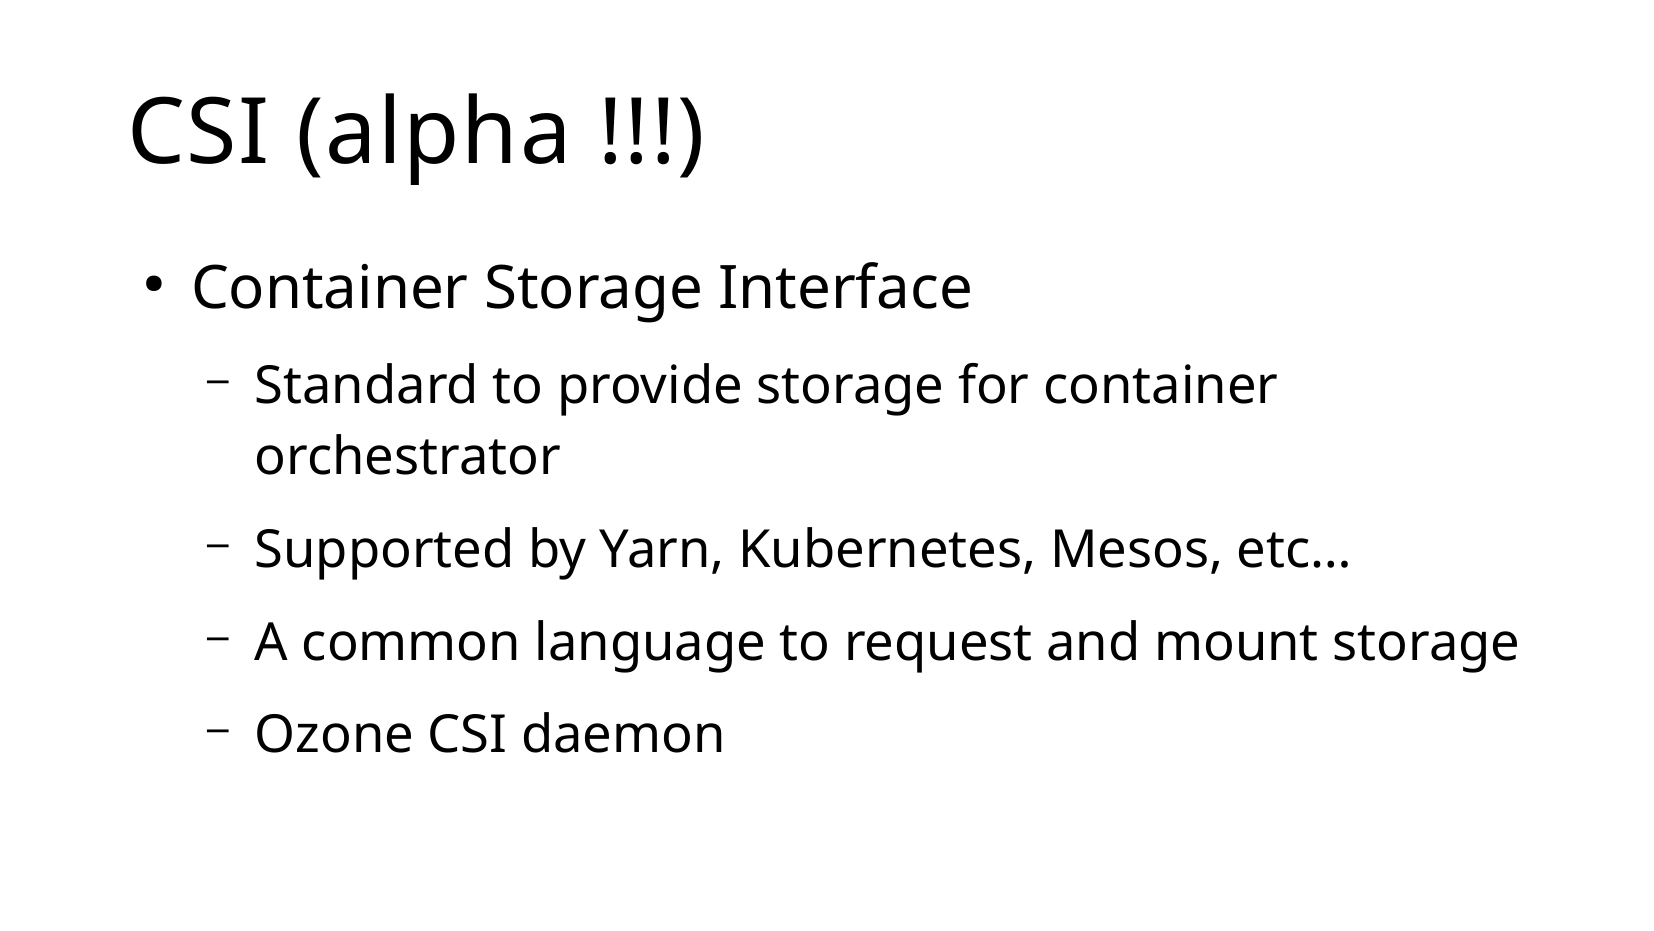

# CSI (alpha !!!)
Container Storage Interface
Standard to provide storage for container orchestrator
Supported by Yarn, Kubernetes, Mesos, etc…
A common language to request and mount storage
Ozone CSI daemon